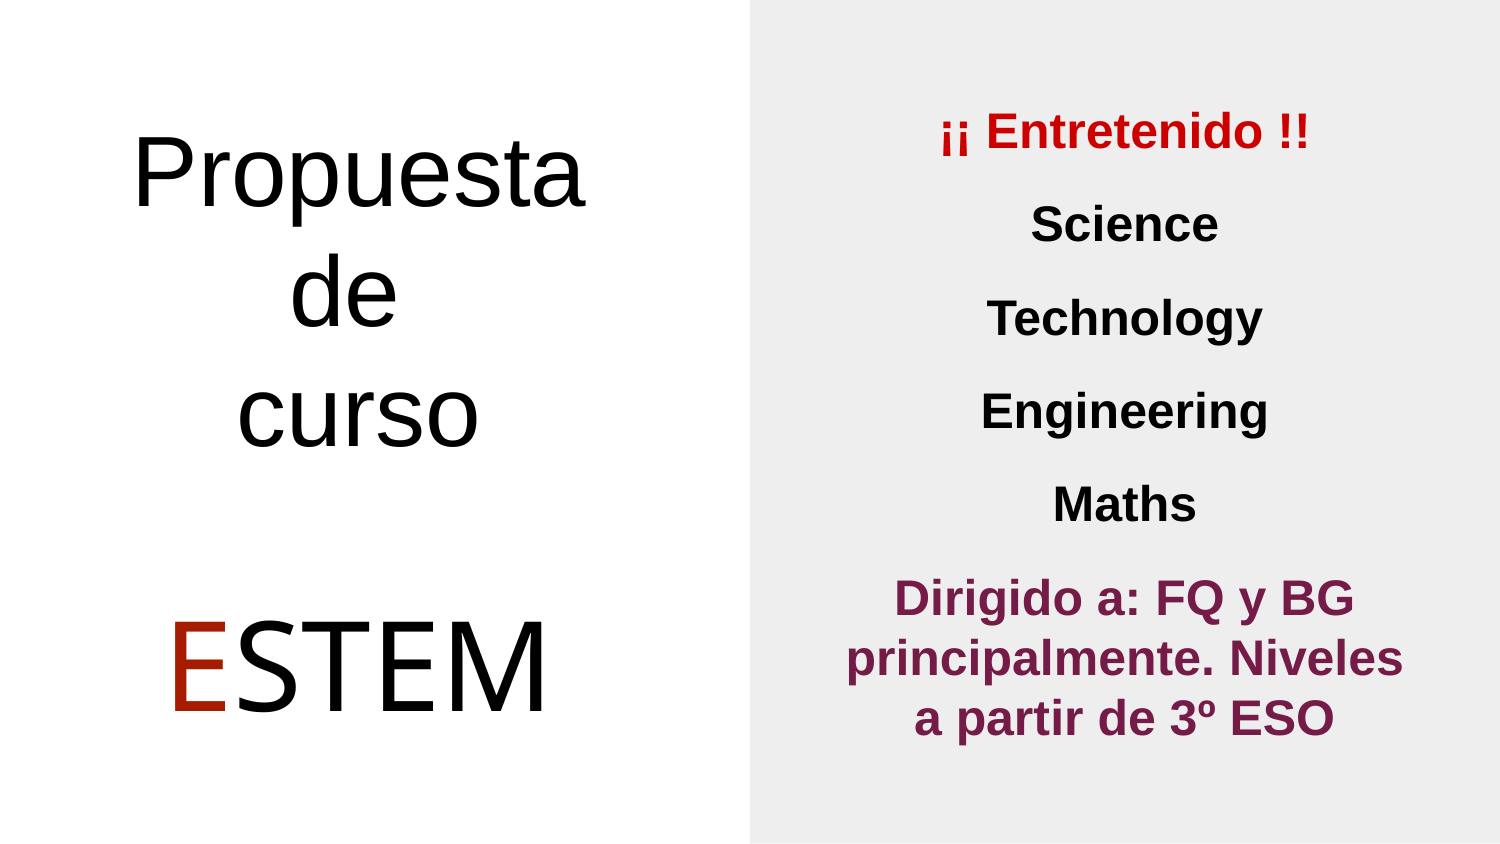

# Propuesta de curso ESTEM
¡¡ Entretenido !!
Science
Technology
Engineering
Maths
Dirigido a: FQ y BG principalmente. Niveles a partir de 3º ESO